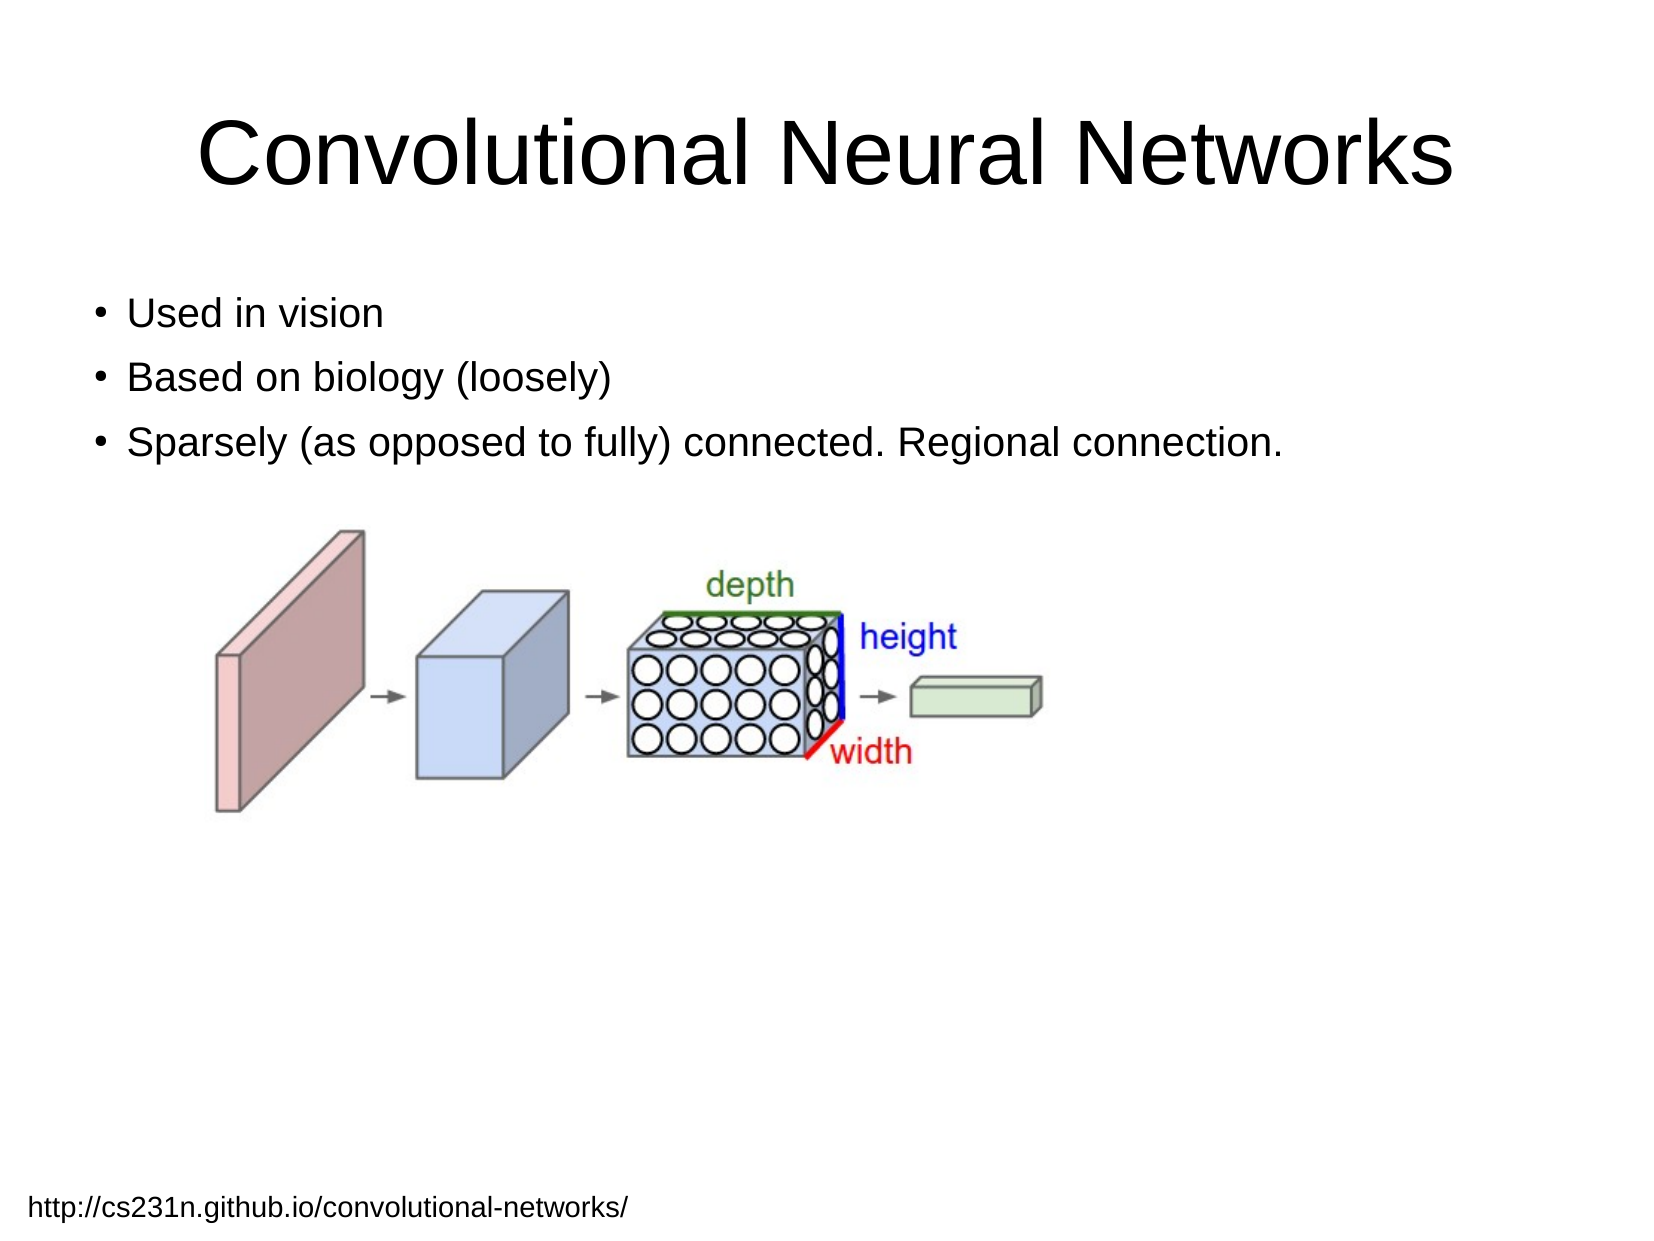

# Convolutional Neural Networks
Used in vision
Based on biology (loosely)
Sparsely (as opposed to fully) connected. Regional connection.
http://cs231n.github.io/convolutional-networks/